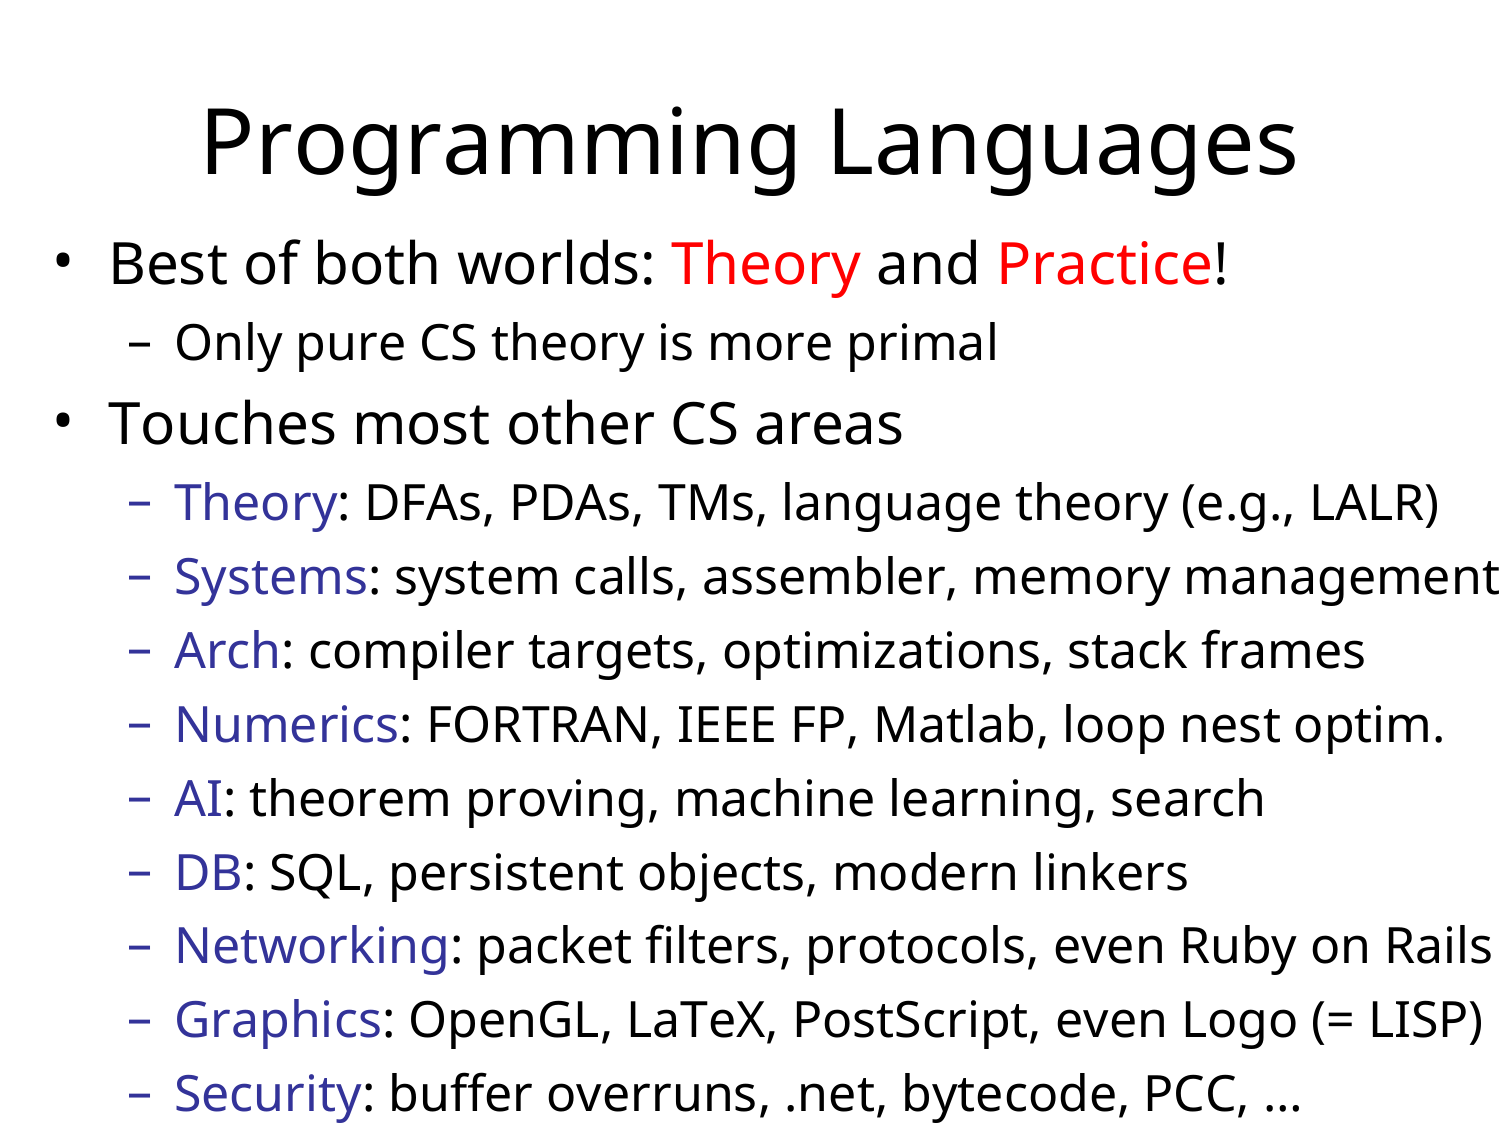

# Programming Languages
Best of both worlds: Theory and Practice!
Only pure CS theory is more primal
Touches most other CS areas
Theory: DFAs, PDAs, TMs, language theory (e.g., LALR)
Systems: system calls, assembler, memory management
Arch: compiler targets, optimizations, stack frames
Numerics: FORTRAN, IEEE FP, Matlab, loop nest optim.
AI: theorem proving, machine learning, search
DB: SQL, persistent objects, modern linkers
Networking: packet filters, protocols, even Ruby on Rails
Graphics: OpenGL, LaTeX, PostScript, even Logo (= LISP)
Security: buffer overruns, .net, bytecode, PCC, …
Software Engineering: bug finding, refactoring, types, ...